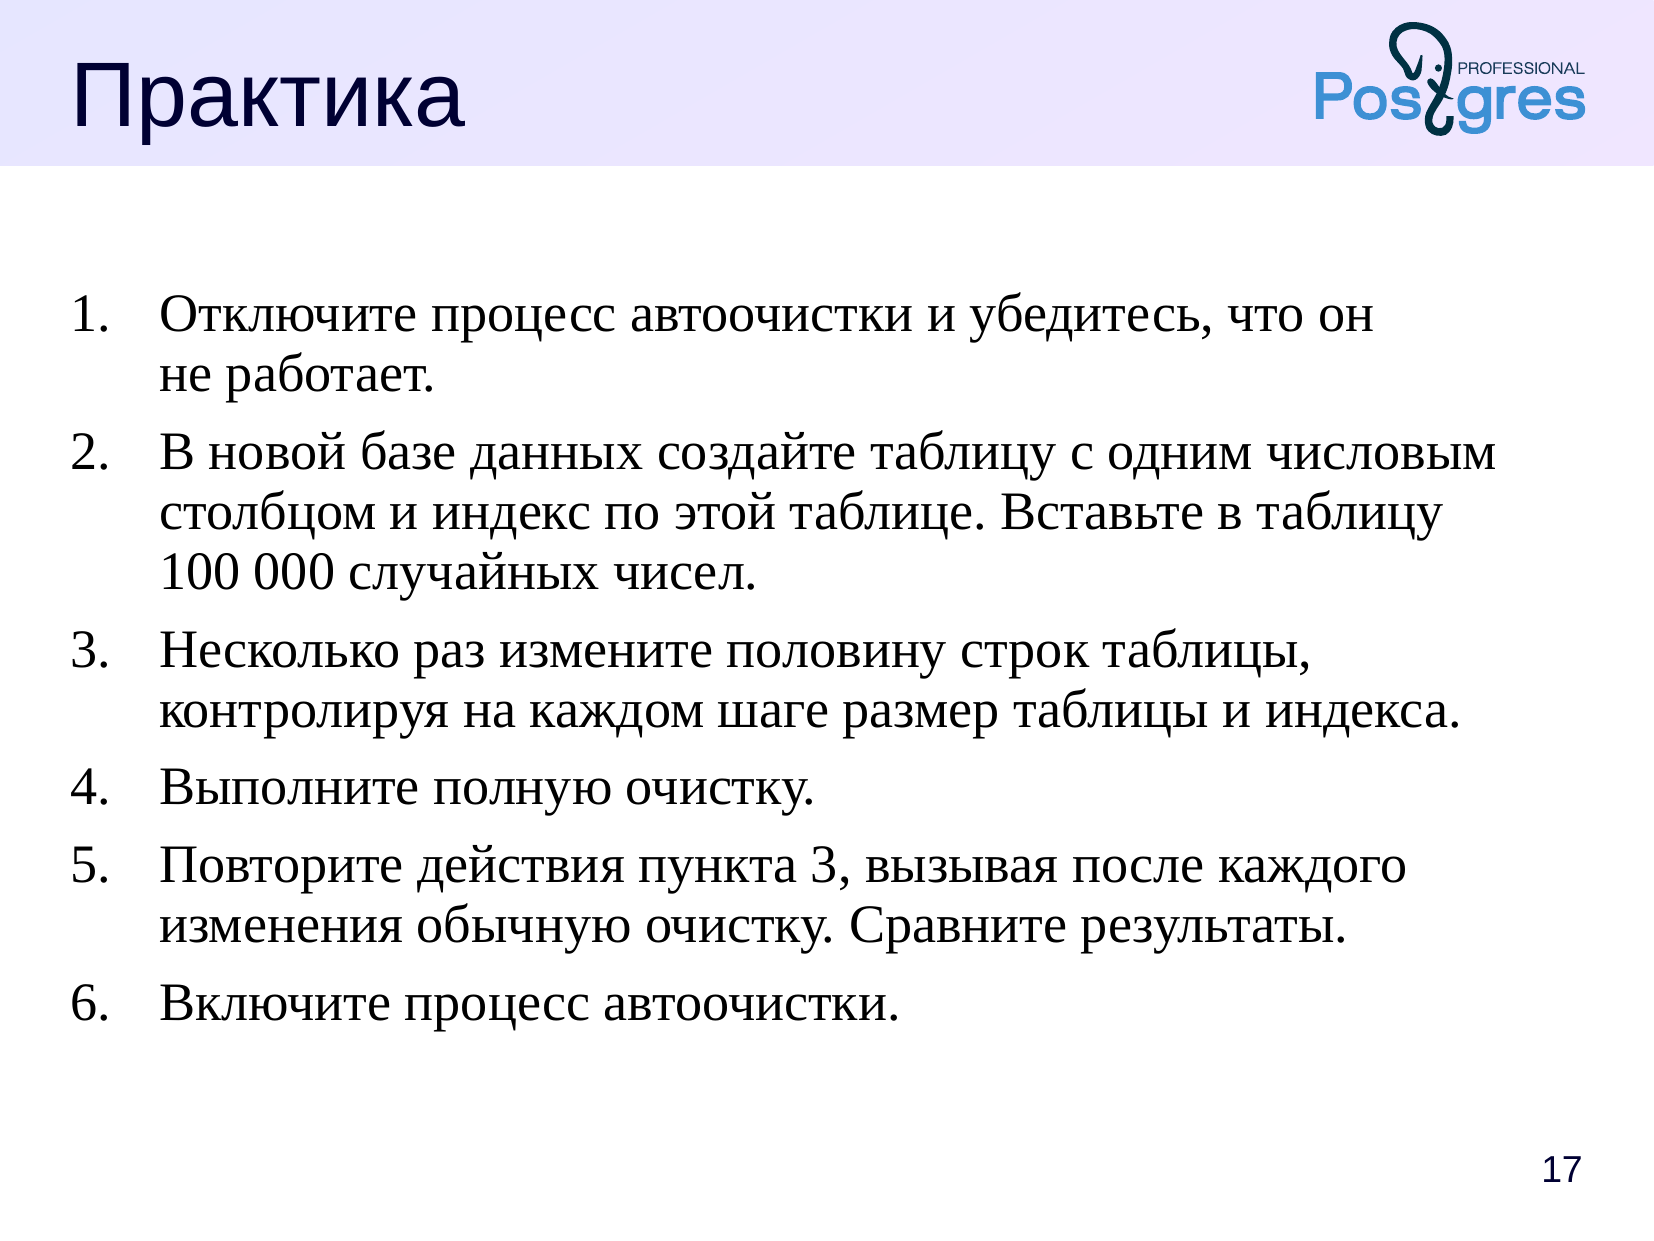

# Практика
Отключите процесс автоочистки и убедитесь, что он
не работает.
В новой базе данных создайте таблицу с одним числовым столбцом и индекс по этой таблице. Вставьте в таблицу 100000 случайных чисел.
Несколько раз измените половину строк таблицы, контролируя на каждом шаге размер таблицы и индекса.
Выполните полную очистку.
Повторите действия пункта 3, вызывая после каждого изменения обычную очистку. Сравните результаты.
Включите процесс автоочистки.